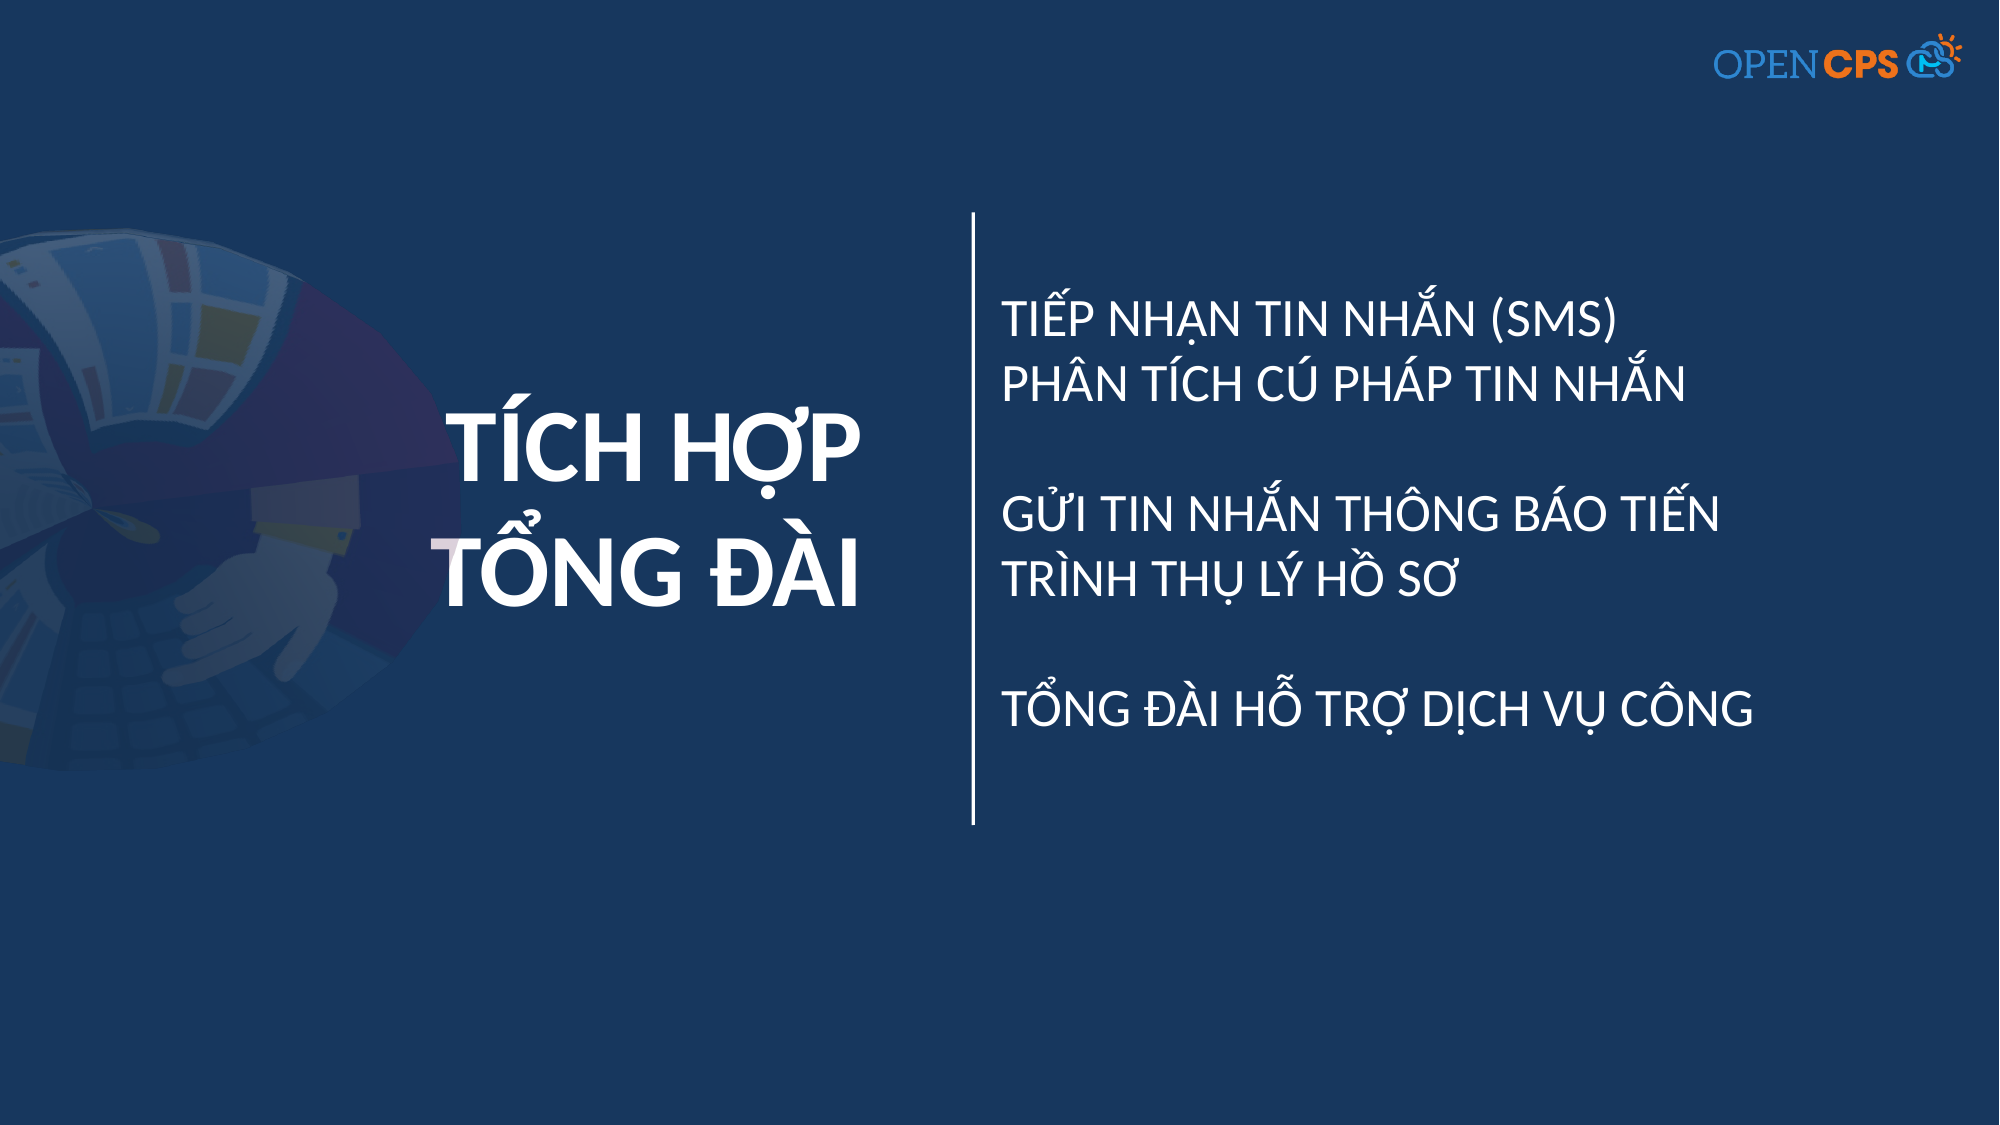

TIẾP NHẬN TIN NHẮN (SMS)
PHÂN TÍCH CÚ PHÁP TIN NHẮN
GỬI TIN NHẮN THÔNG BÁO TIẾN TRÌNH THỤ LÝ HỒ SƠ
TỔNG ĐÀI HỖ TRỢ DỊCH VỤ CÔNG
TÍCH HỢP
 TỔNG ĐÀI